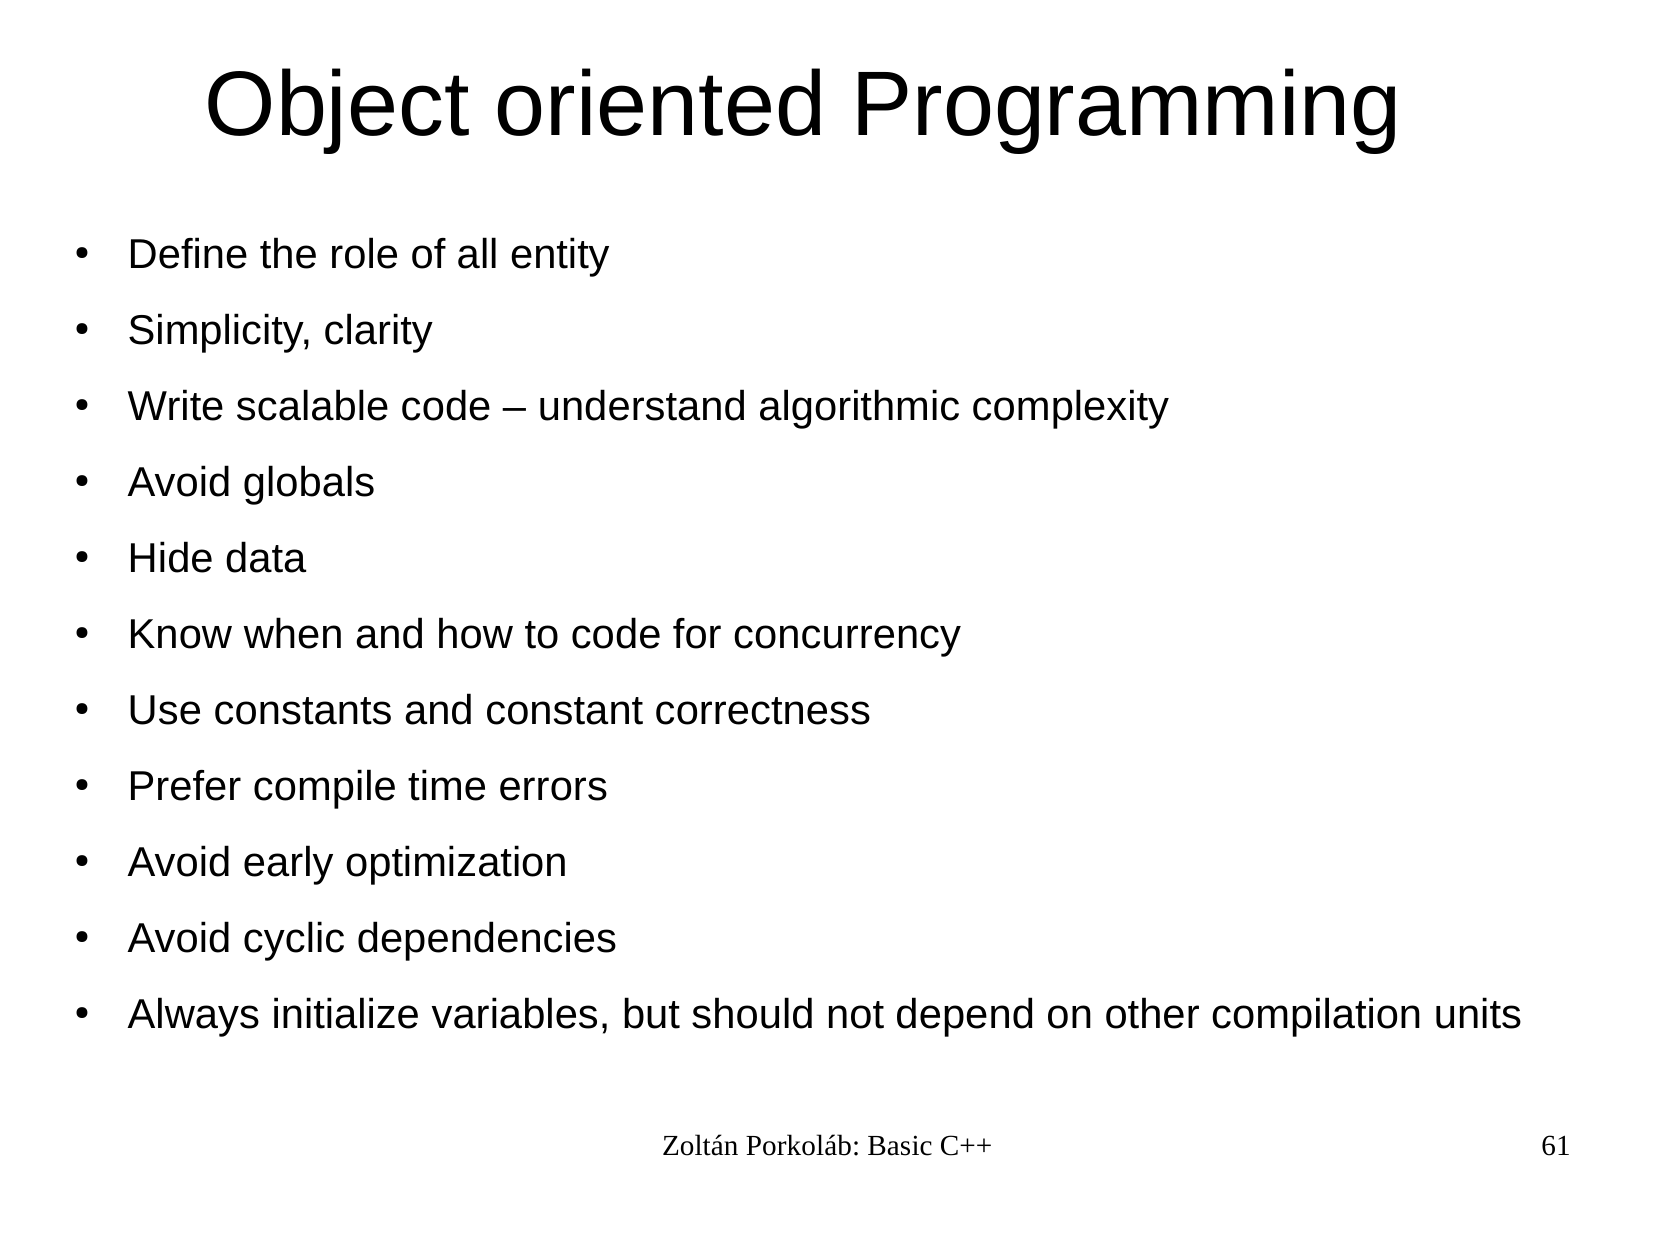

# Object oriented Programming
Define the role of all entity
Simplicity, clarity
Write scalable code – understand algorithmic complexity
Avoid globals
Hide data
Know when and how to code for concurrency
Use constants and constant correctness
Prefer compile time errors
Avoid early optimization
Avoid cyclic dependencies
Always initialize variables, but should not depend on other compilation units
Zoltán Porkoláb: Basic C++
61